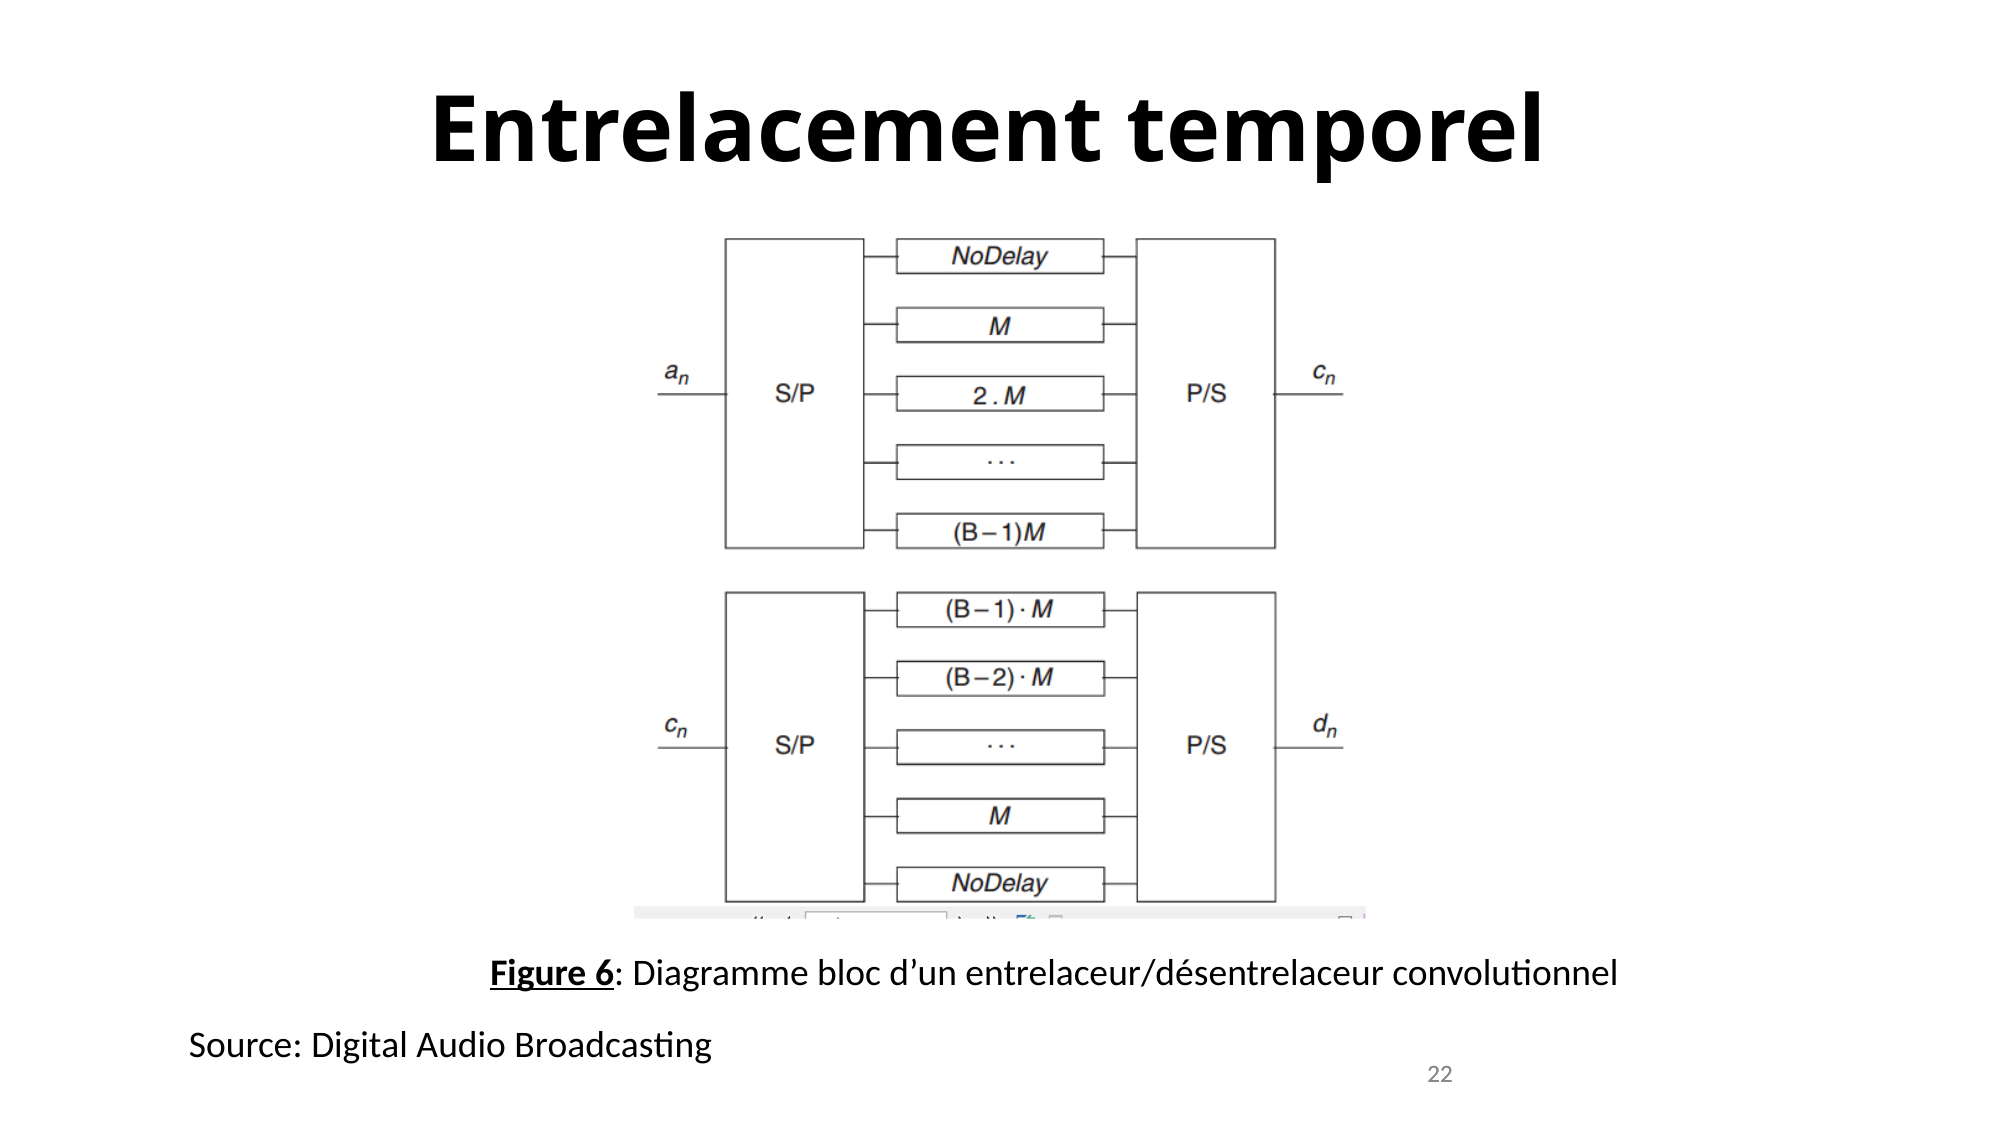

# Entrelacement temporel
Figure 6: Diagramme bloc d’un entrelaceur/désentrelaceur convolutionnel
Source: Digital Audio Broadcasting